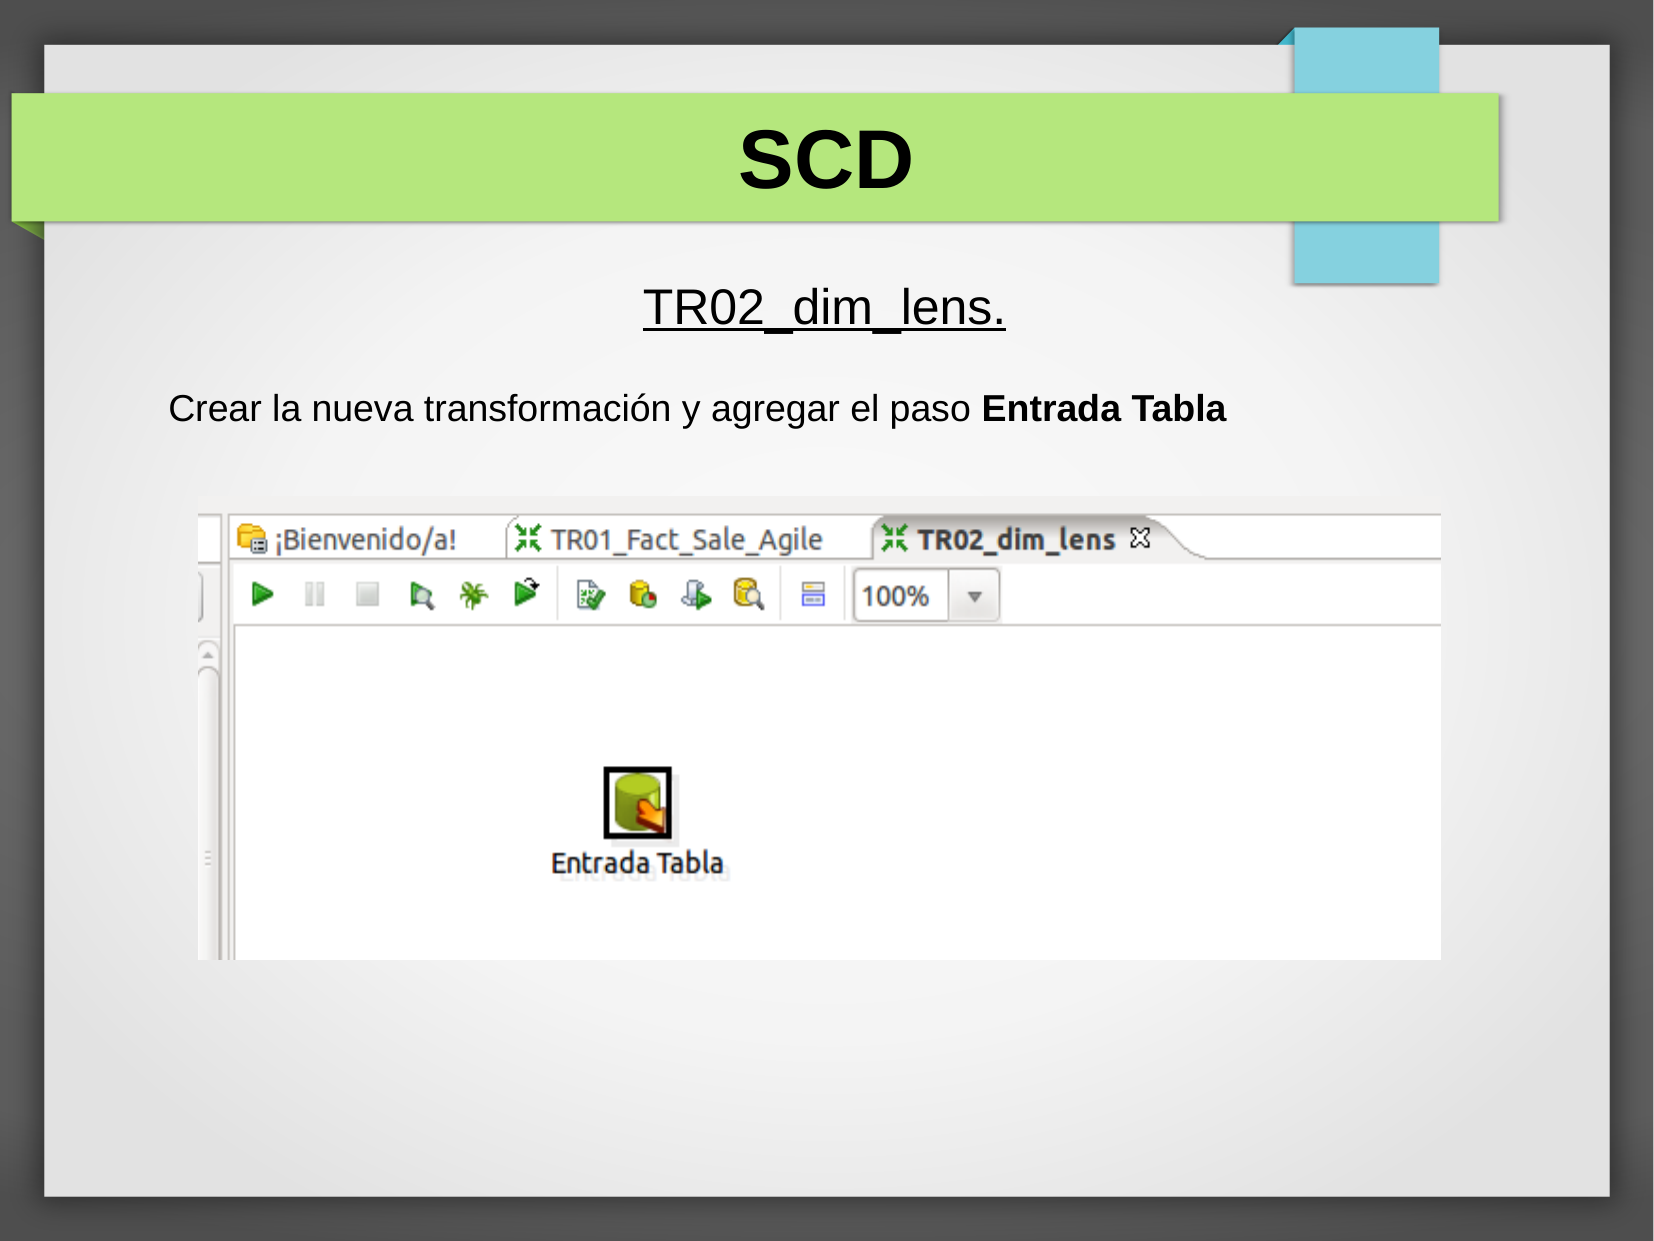

# SCD
TR02_dim_lens.
Crear la nueva transformación y agregar el paso Entrada Tabla